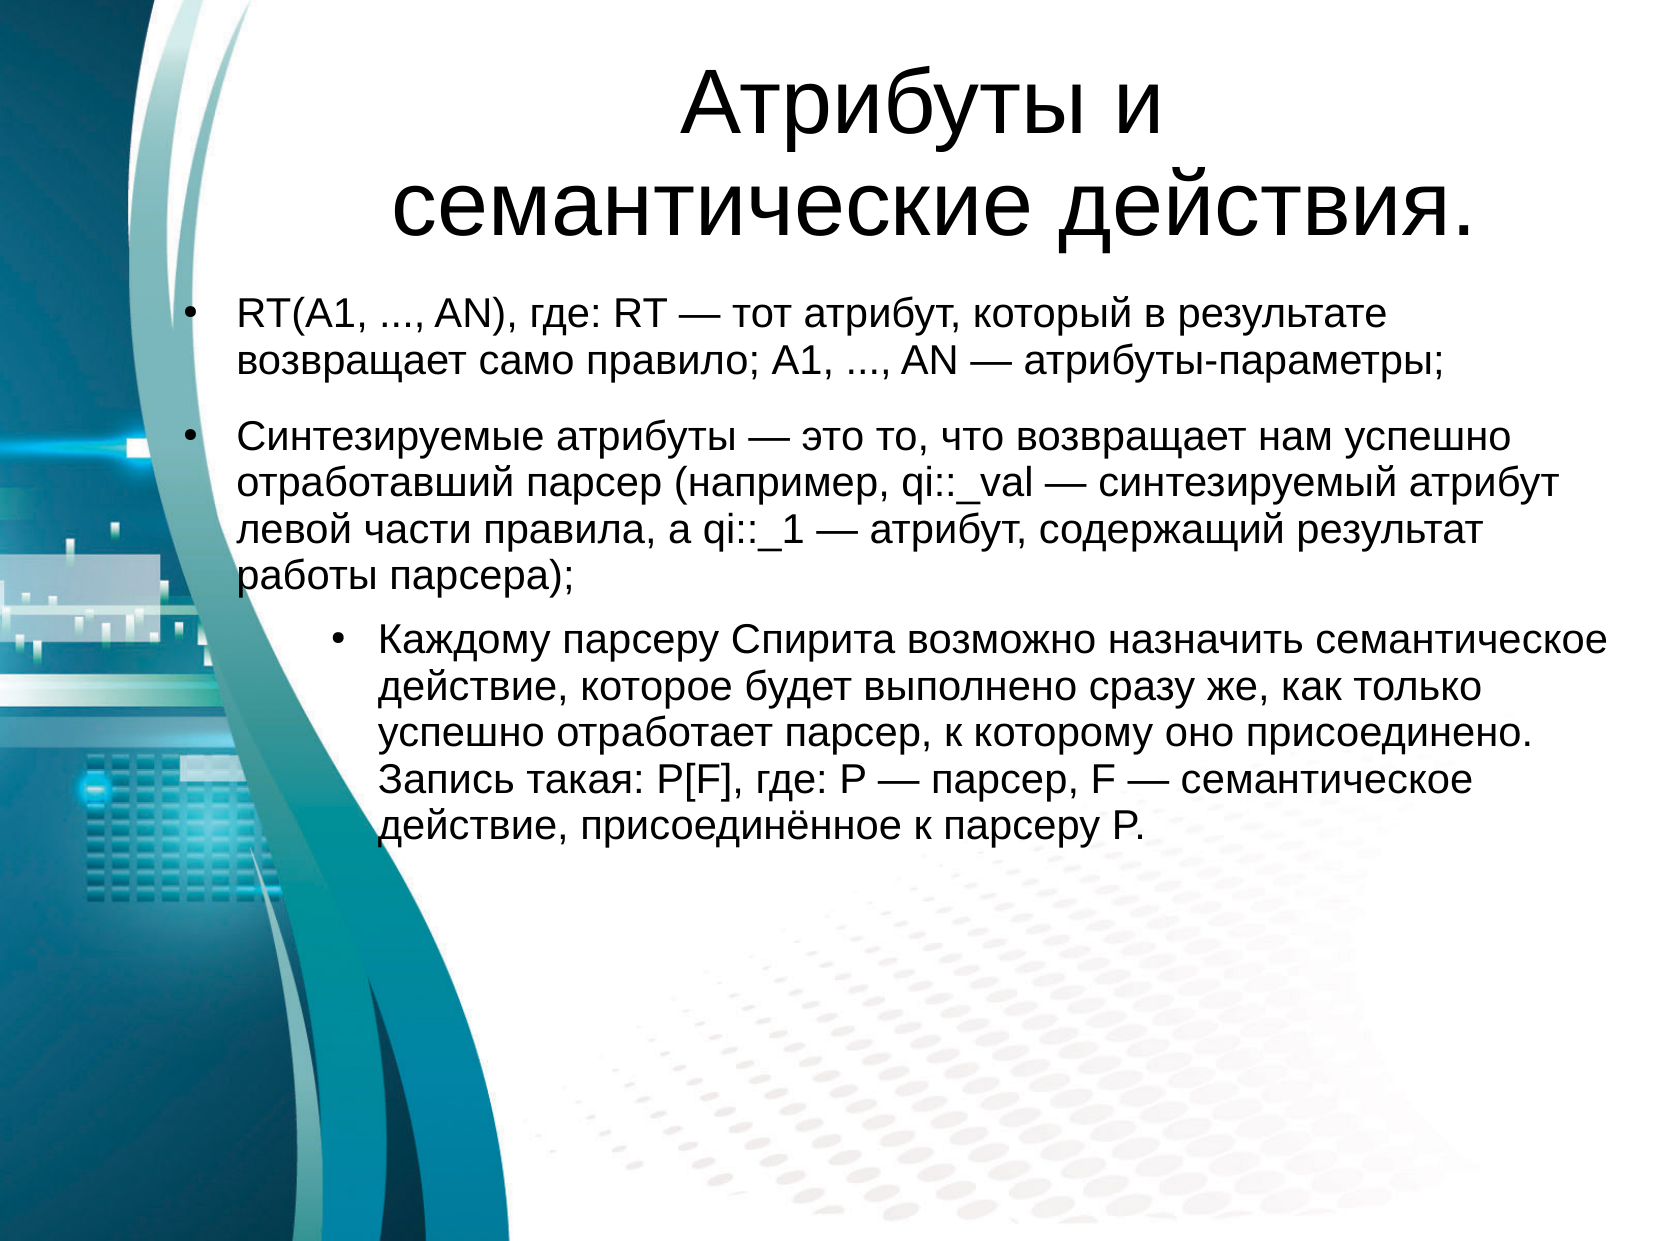

# Атрибуты и семантические действия.
RT(A1, ..., AN), где: RT — тот атрибут, который в результате возвращает само правило; A1, ..., AN — атрибуты-параметры;
Синтезируемые атрибуты — это то, что возвращает нам успешно отработавший парсер (например, qi::_val — синтезируемый атрибут левой части правила, а qi::_1 — атрибут, содержащий результат работы парсера);
Каждому парсеру Спирита возможно назначить семантическое действие, которое будет выполнено сразу же, как только успешно отработает парсер, к которому оно присоединено. Запись такая: P[F], где: P — парсер, F — семантическое действие, присоединённое к парсеру P.